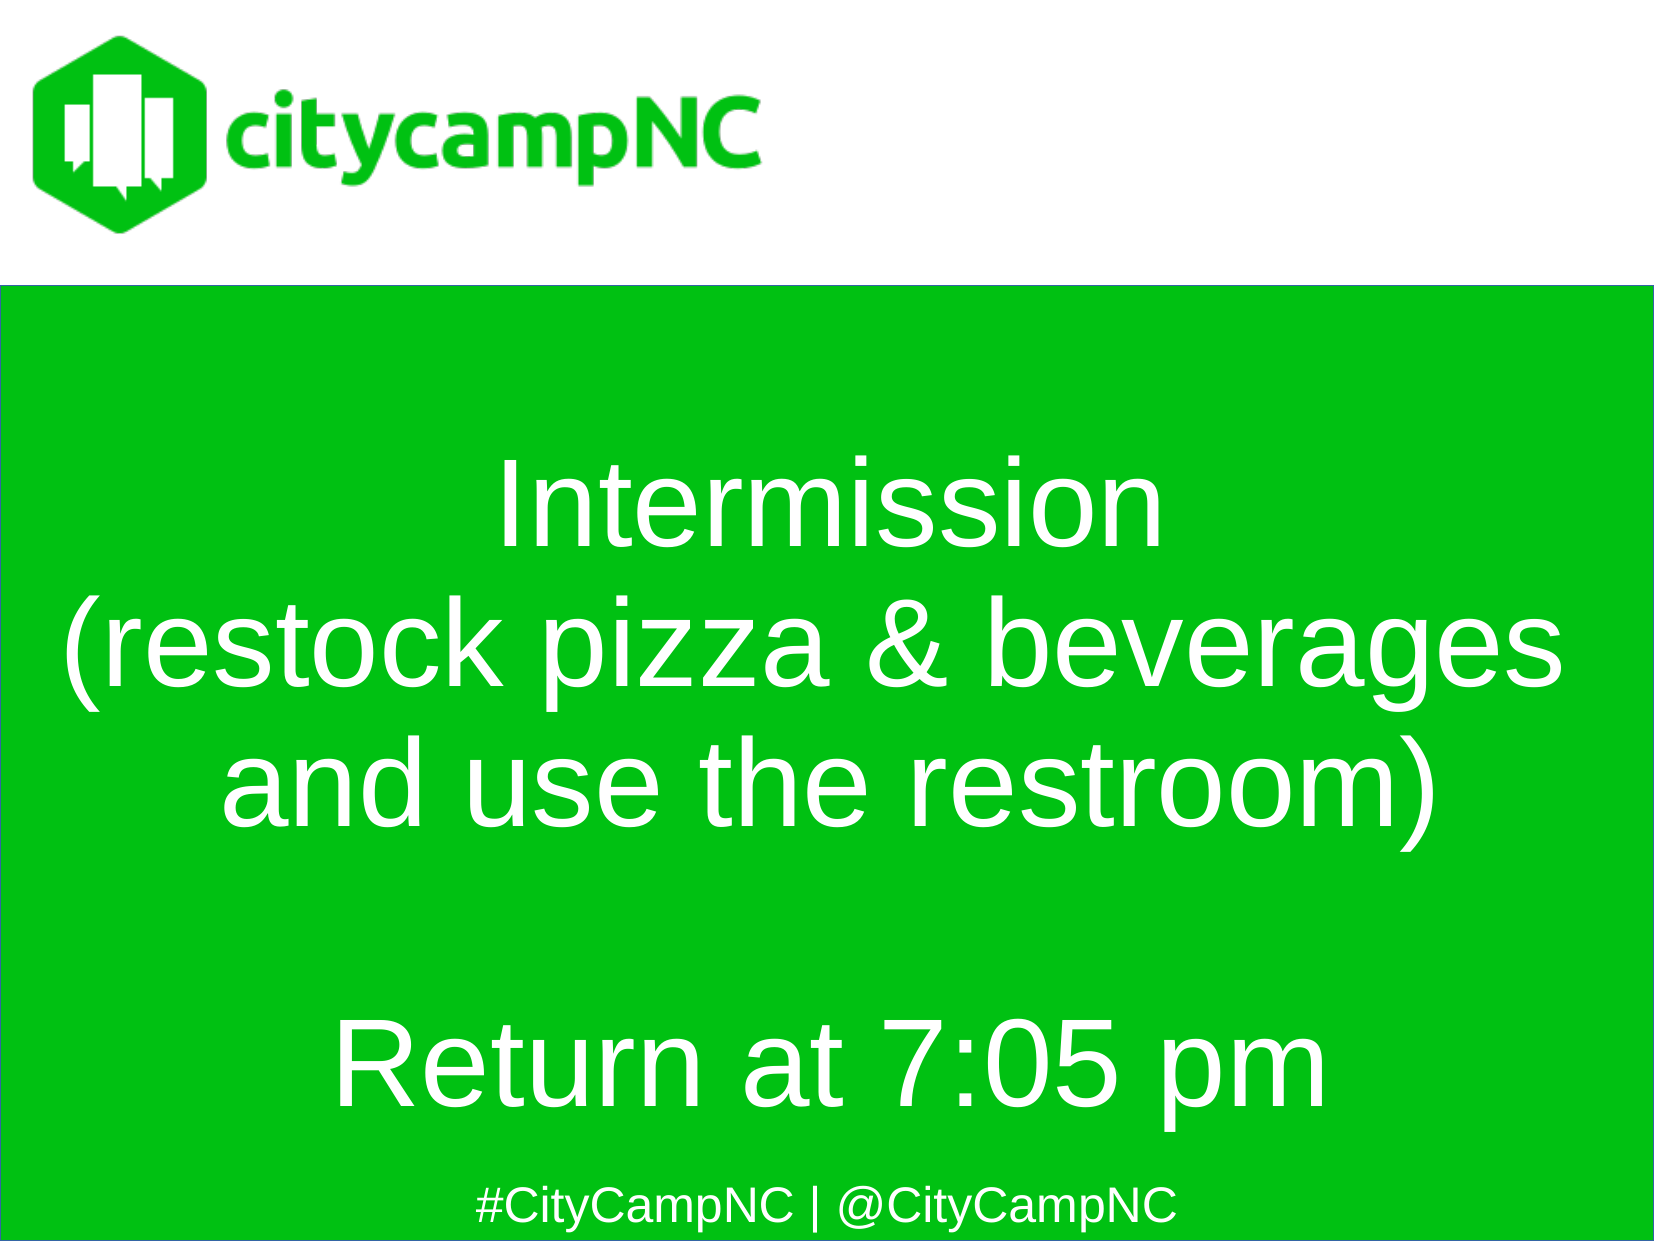

Intermission
(restock pizza & beverages
and use the restroom)
Return at 7:05 pm